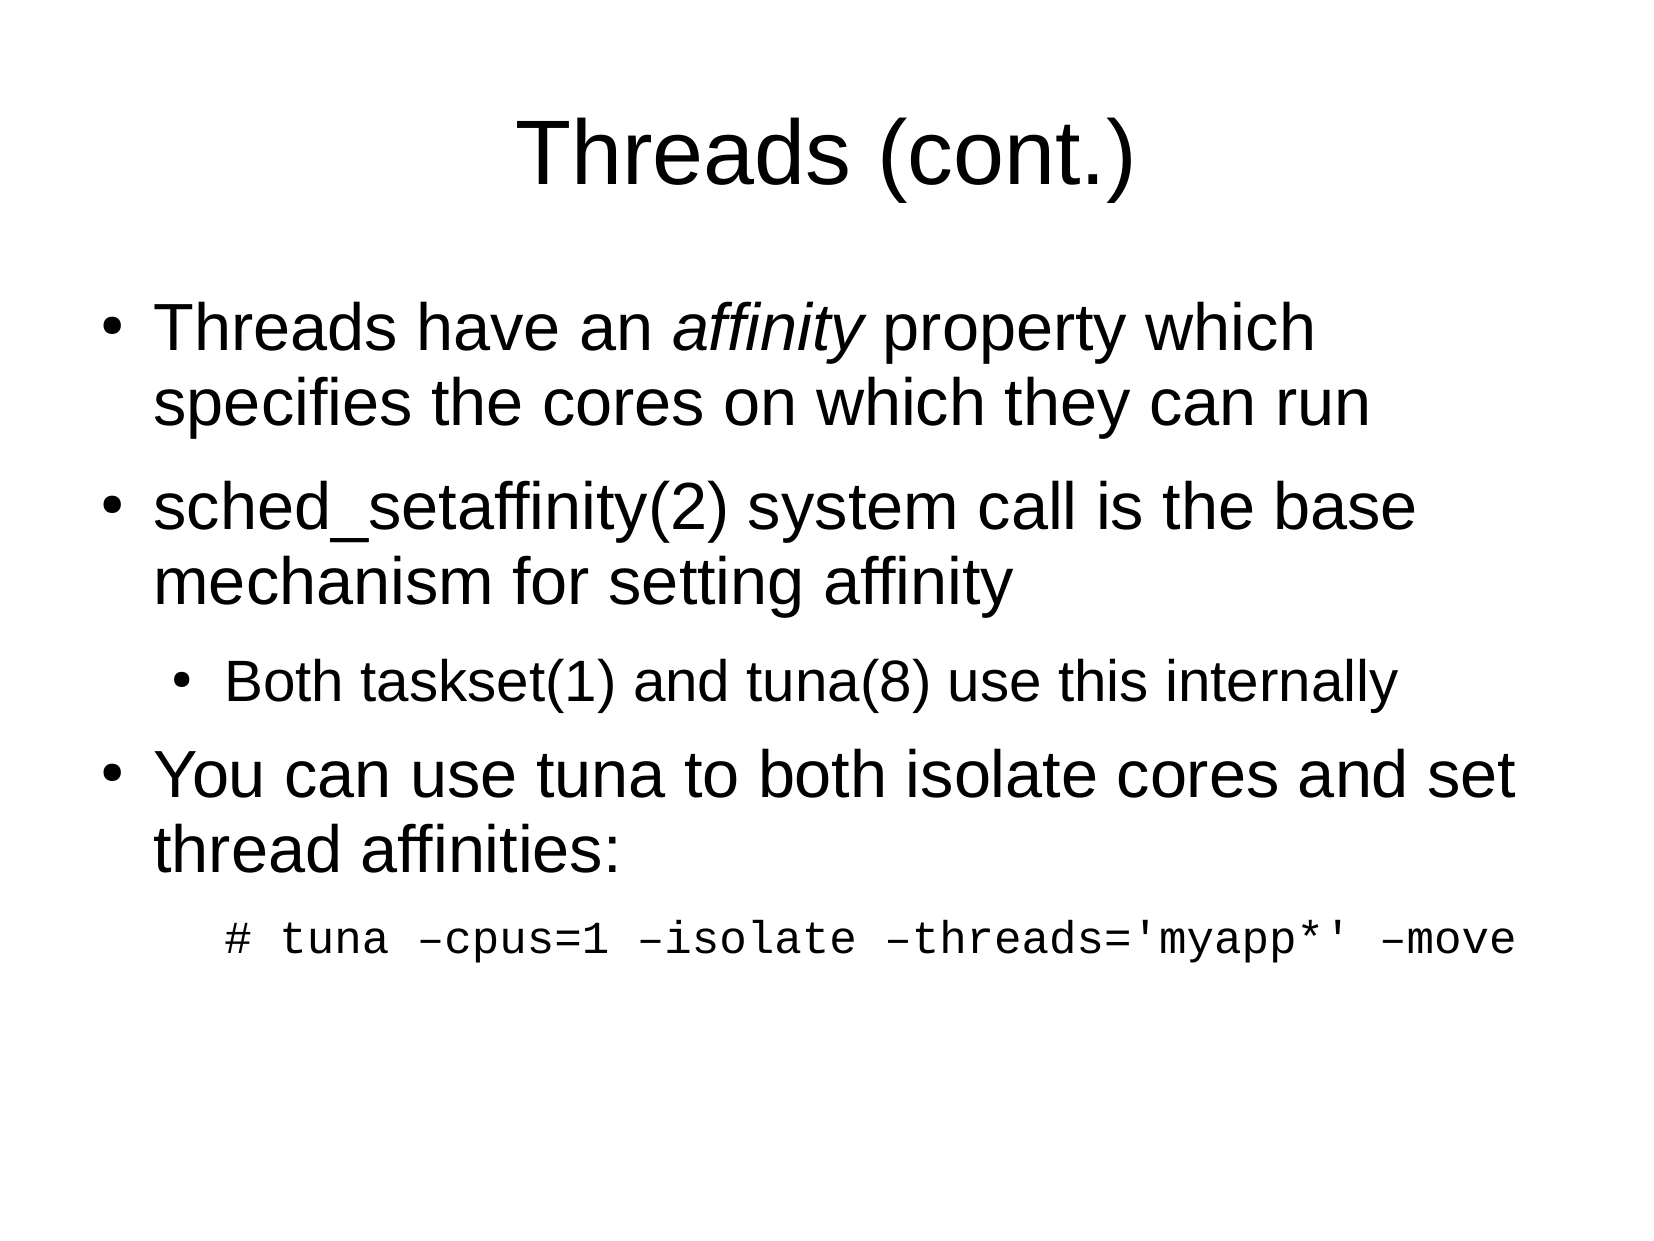

# Threads (cont.)
Threads have an affinity property which specifies the cores on which they can run
sched_setaffinity(2) system call is the base mechanism for setting affinity
Both taskset(1) and tuna(8) use this internally
You can use tuna to both isolate cores and set thread affinities:
# tuna –cpus=1 –isolate –threads='myapp*' –move